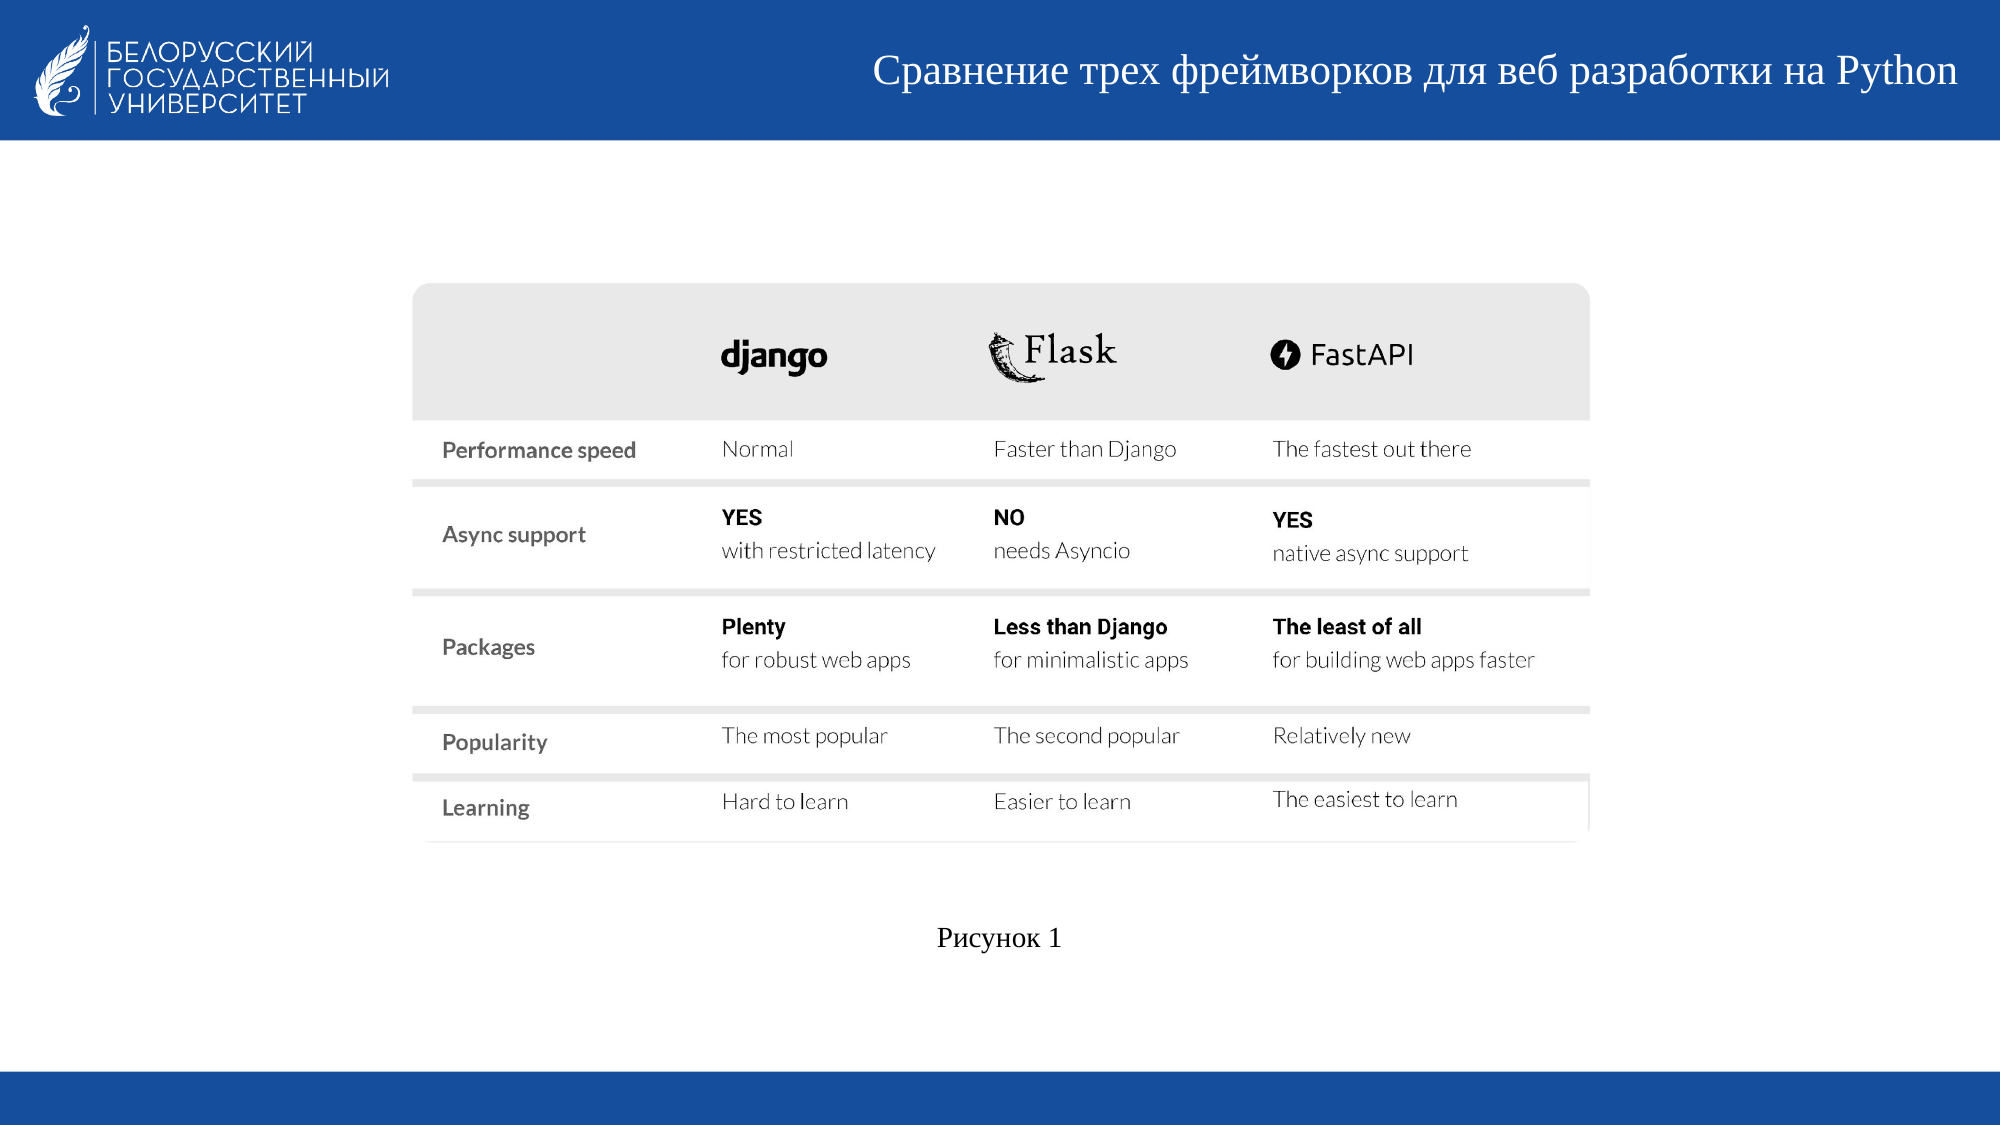

# Сравнение трех фреймворков для веб разработки на Python
Рисунок 1